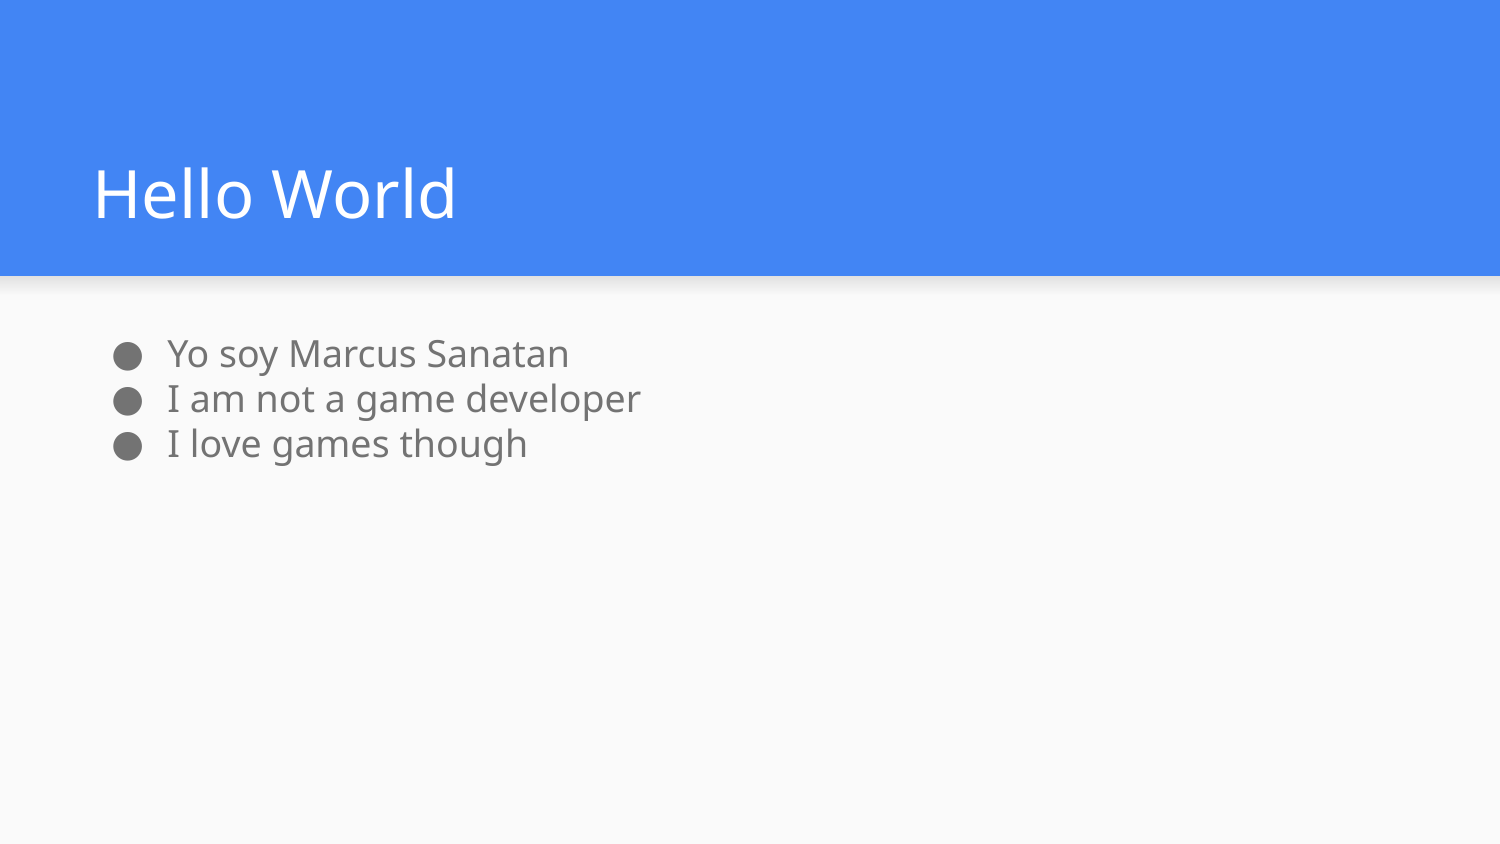

# Hello World
Yo soy Marcus Sanatan
I am not a game developer
I love games though